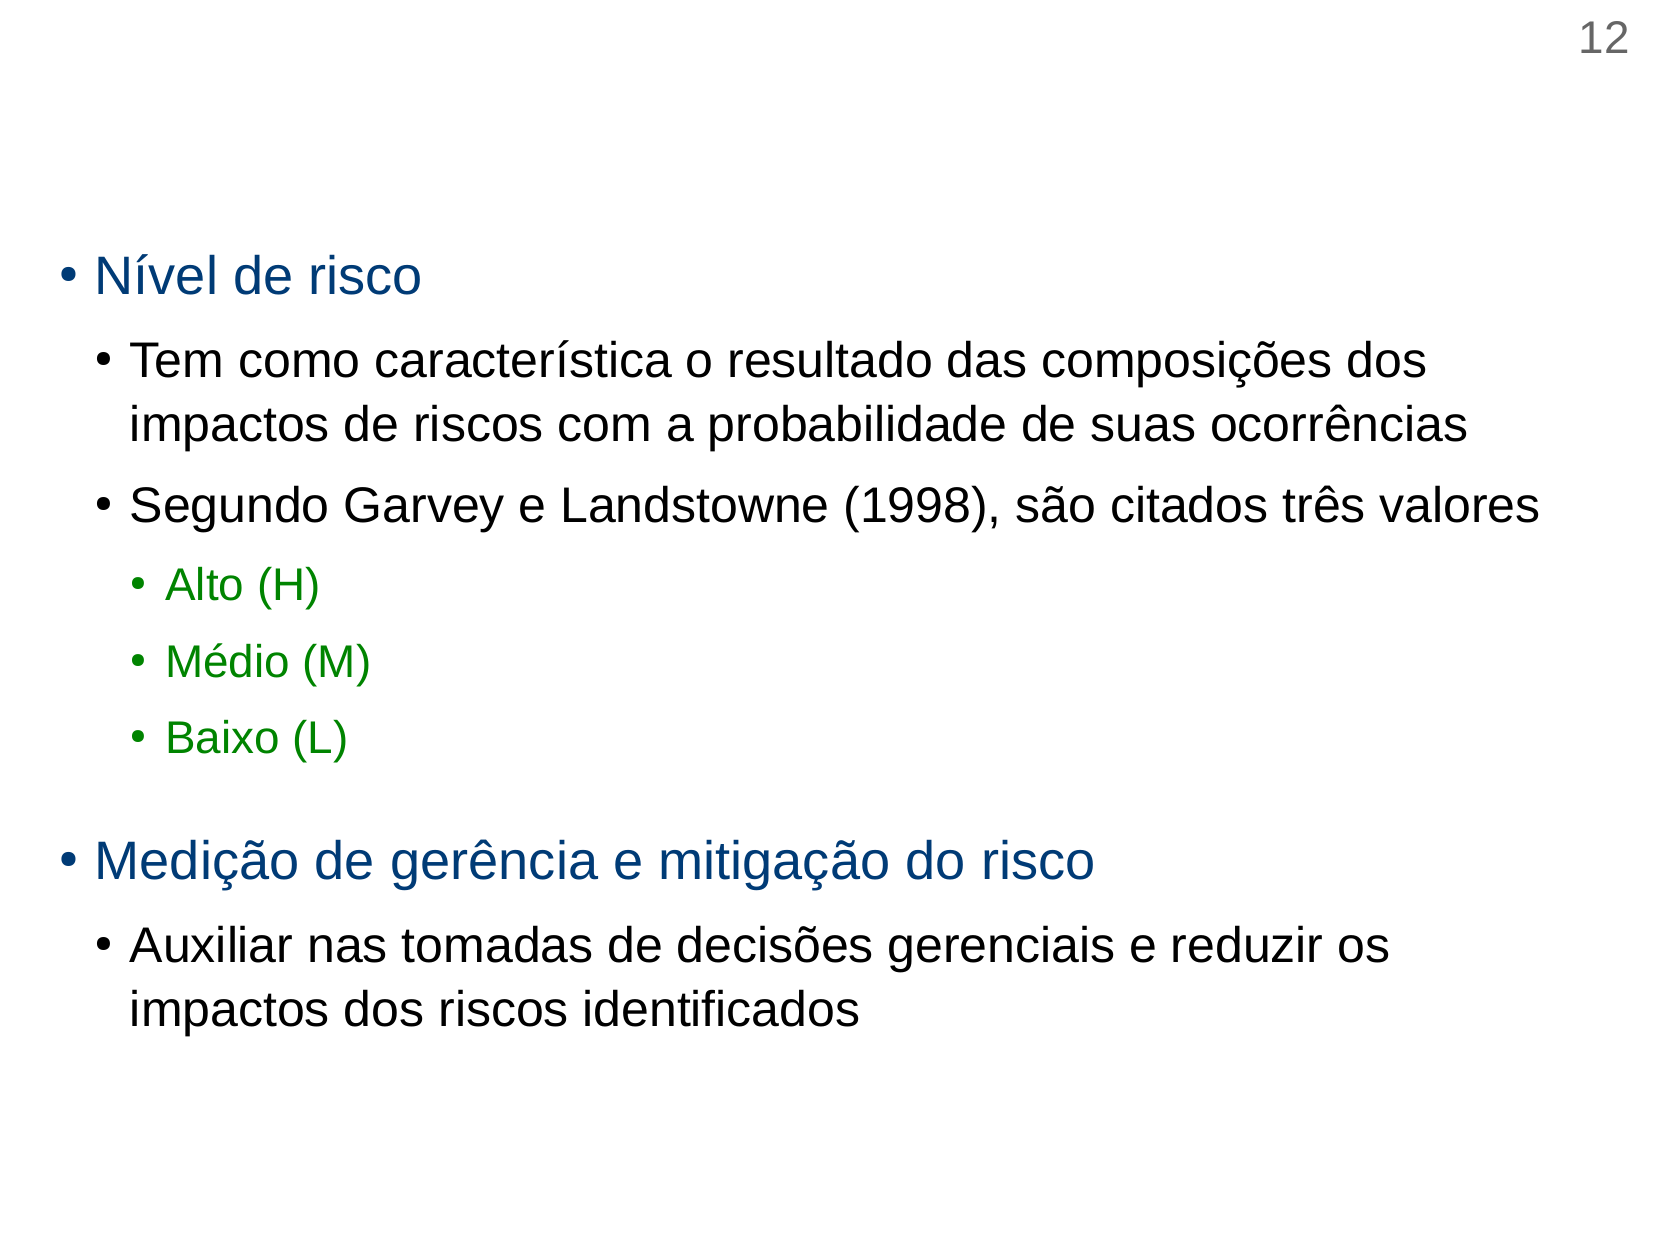

12
#
Nível de risco
Tem como característica o resultado das composições dos impactos de riscos com a probabilidade de suas ocorrências
Segundo Garvey e Landstowne (1998), são citados três valores
Alto (H)
Médio (M)
Baixo (L)
Medição de gerência e mitigação do risco
Auxiliar nas tomadas de decisões gerenciais e reduzir os impactos dos riscos identificados